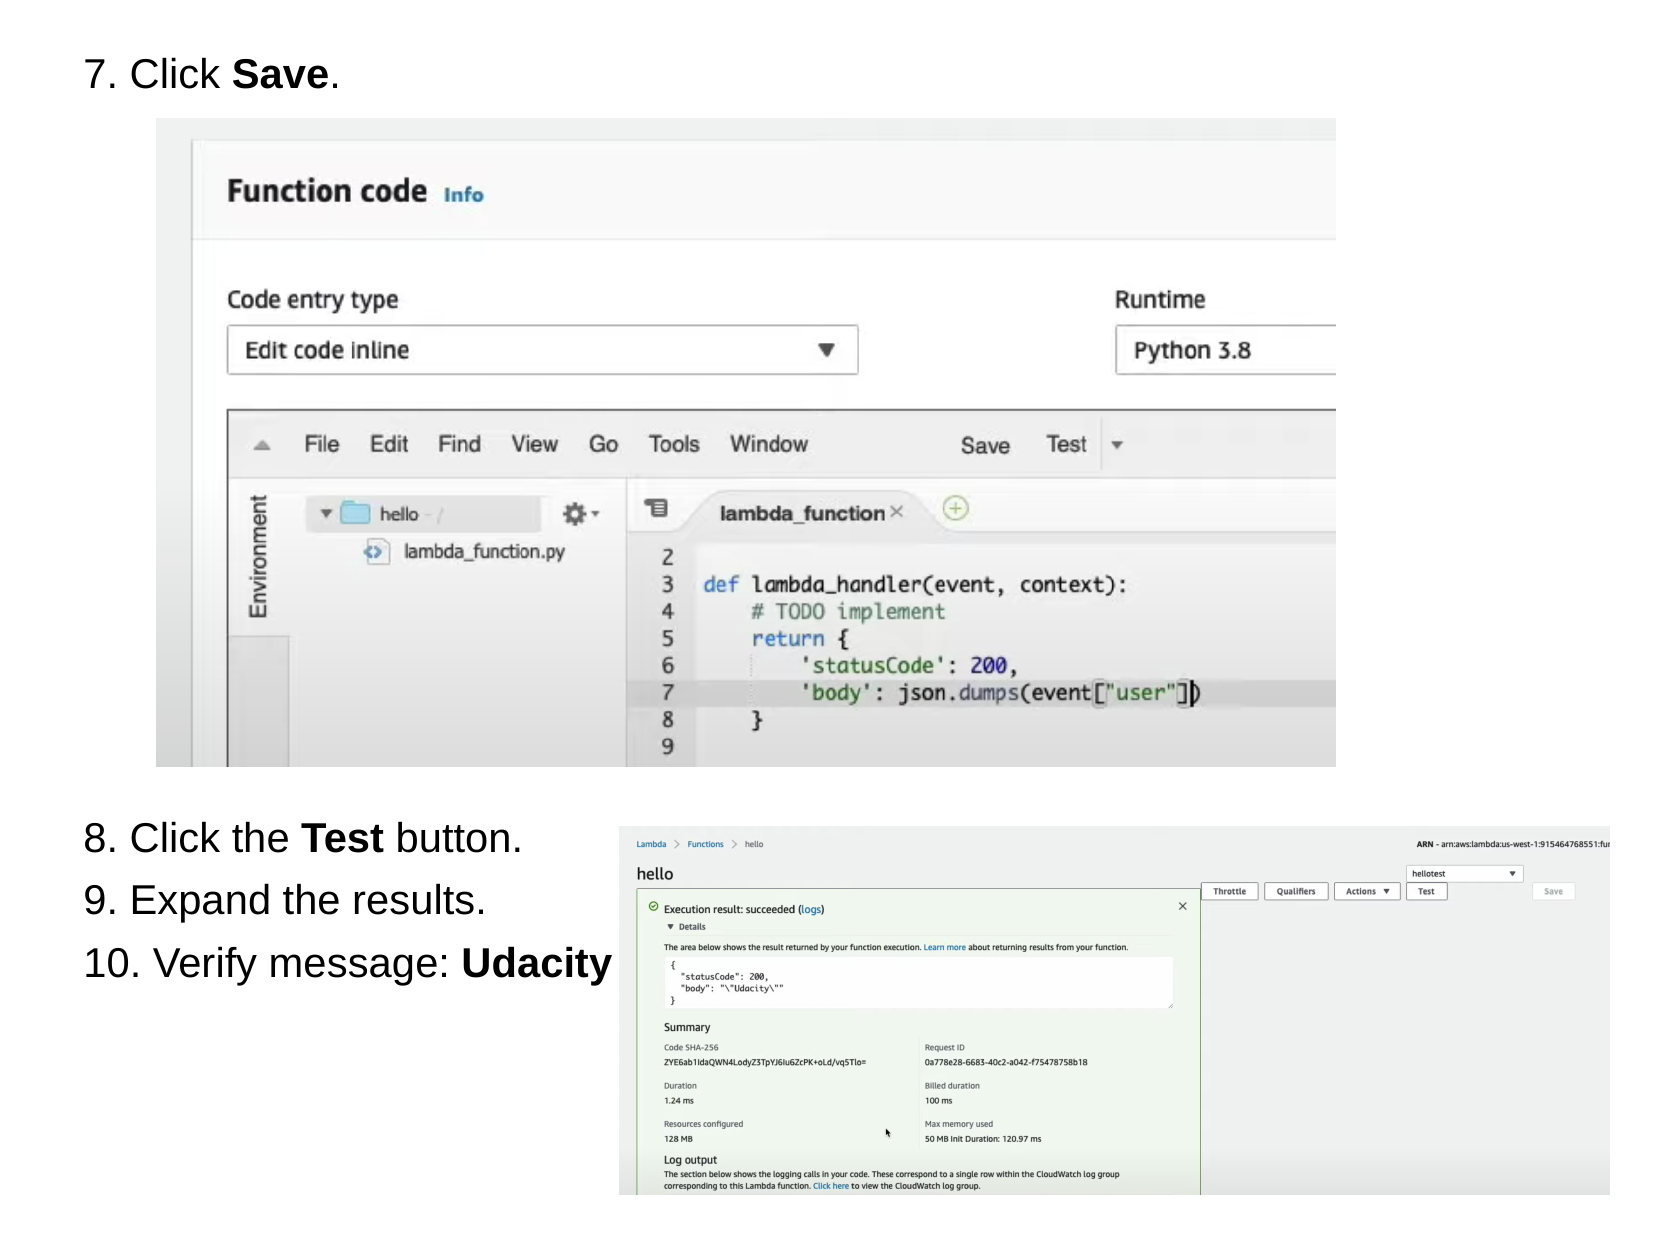

# 7. Click Save.
8. Click the Test button.
9. Expand the results.
10. Verify message: Udacity